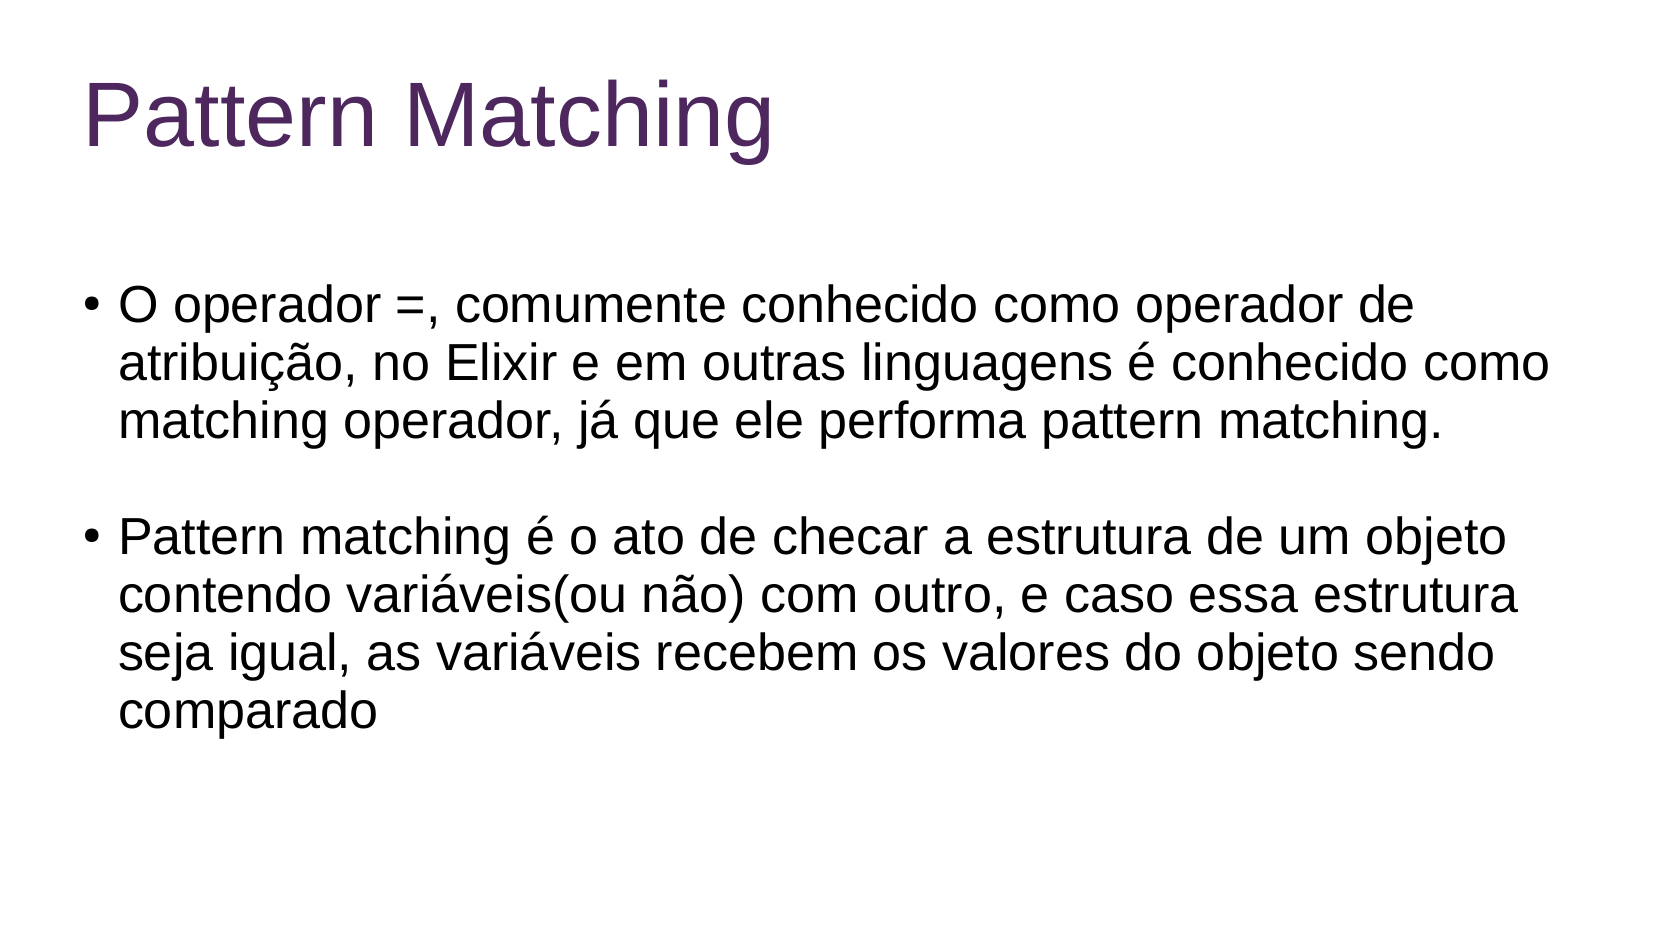

# Pattern Matching
O operador =, comumente conhecido como operador de atribuição, no Elixir e em outras linguagens é conhecido como matching operador, já que ele performa pattern matching.
Pattern matching é o ato de checar a estrutura de um objeto contendo variáveis(ou não) com outro, e caso essa estrutura seja igual, as variáveis recebem os valores do objeto sendo comparado